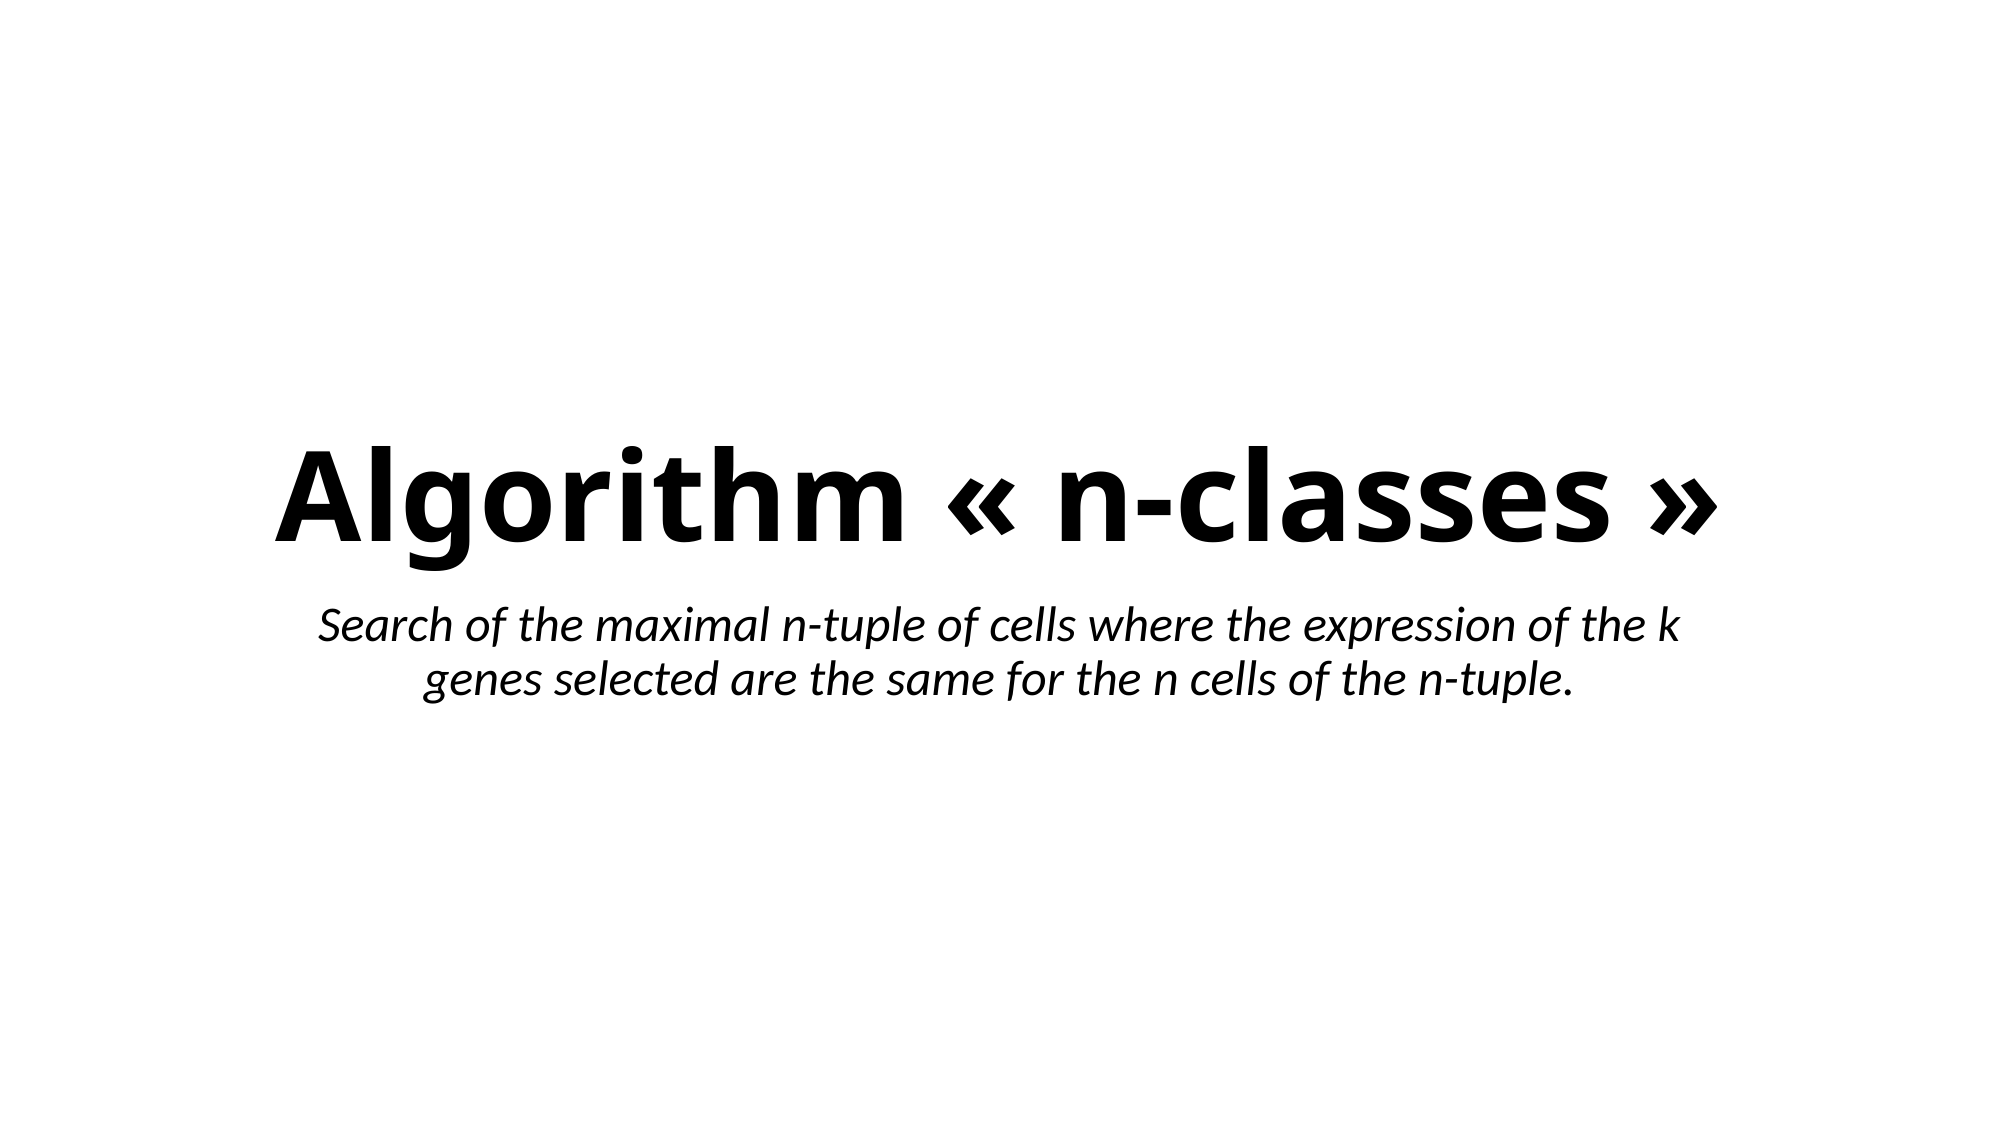

# Algorithm « n-classes »
Search of the maximal n-tuple of cells where the expression of the k genes selected are the same for the n cells of the n-tuple.